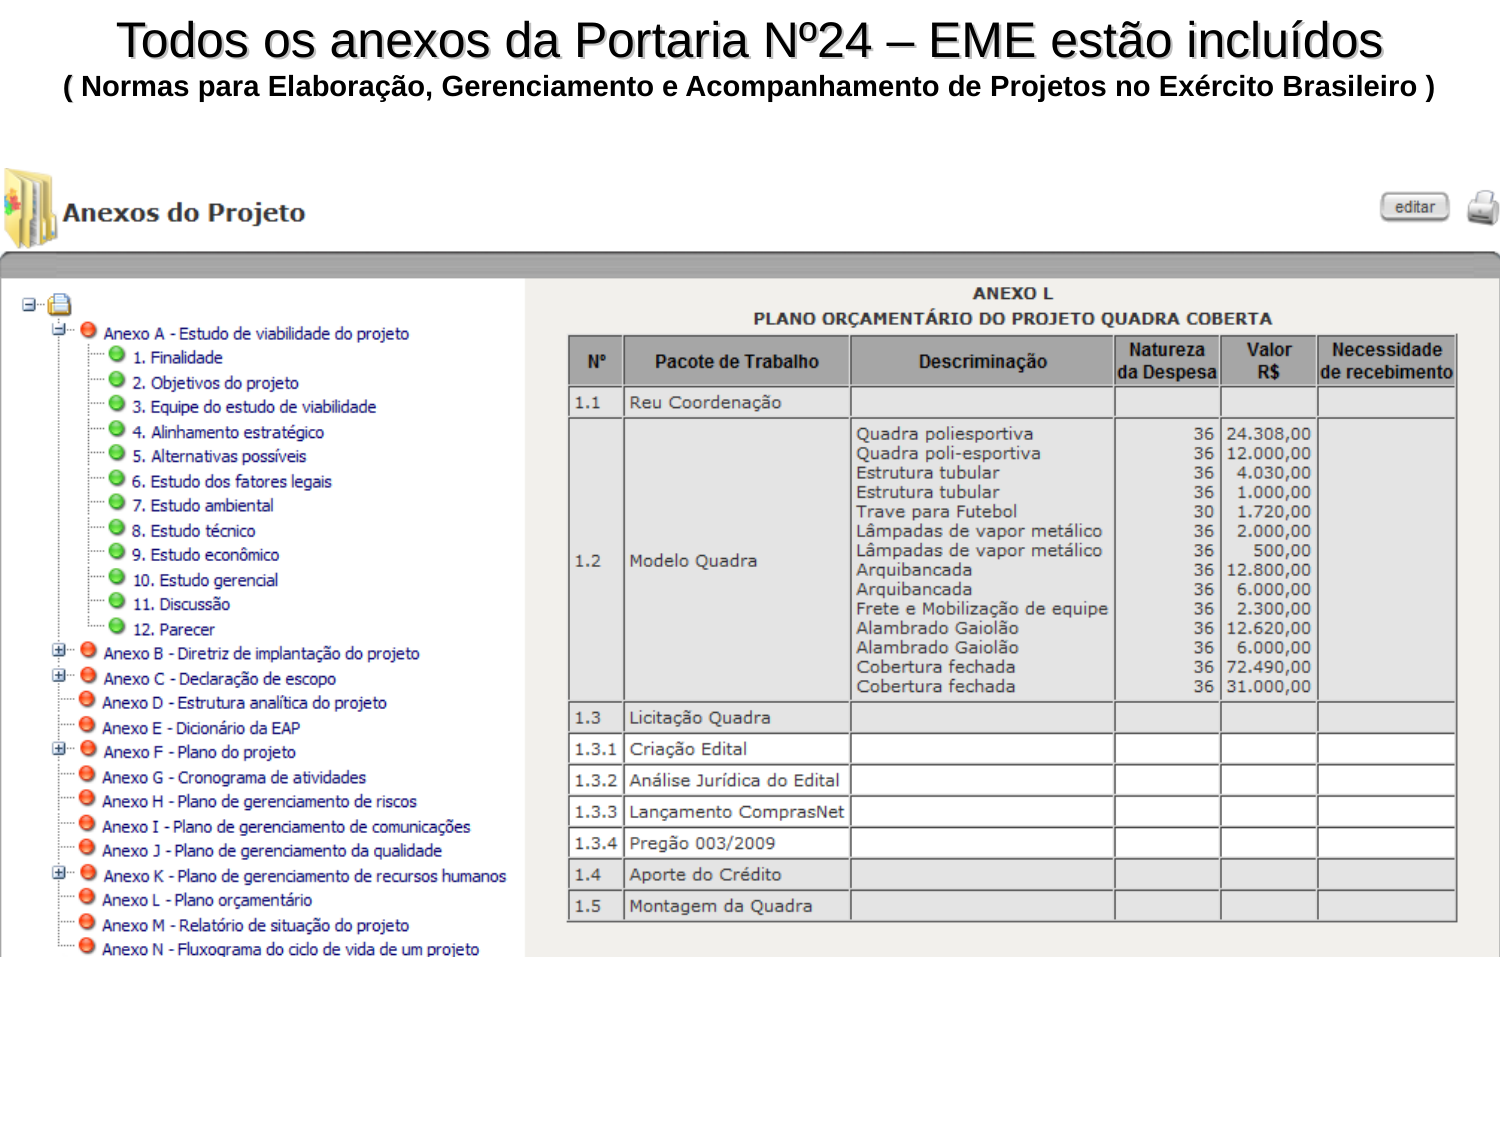

Todos os anexos da Portaria Nº24 – EME estão incluídos
( Normas para Elaboração, Gerenciamento e Acompanhamento de Projetos no Exército Brasileiro )